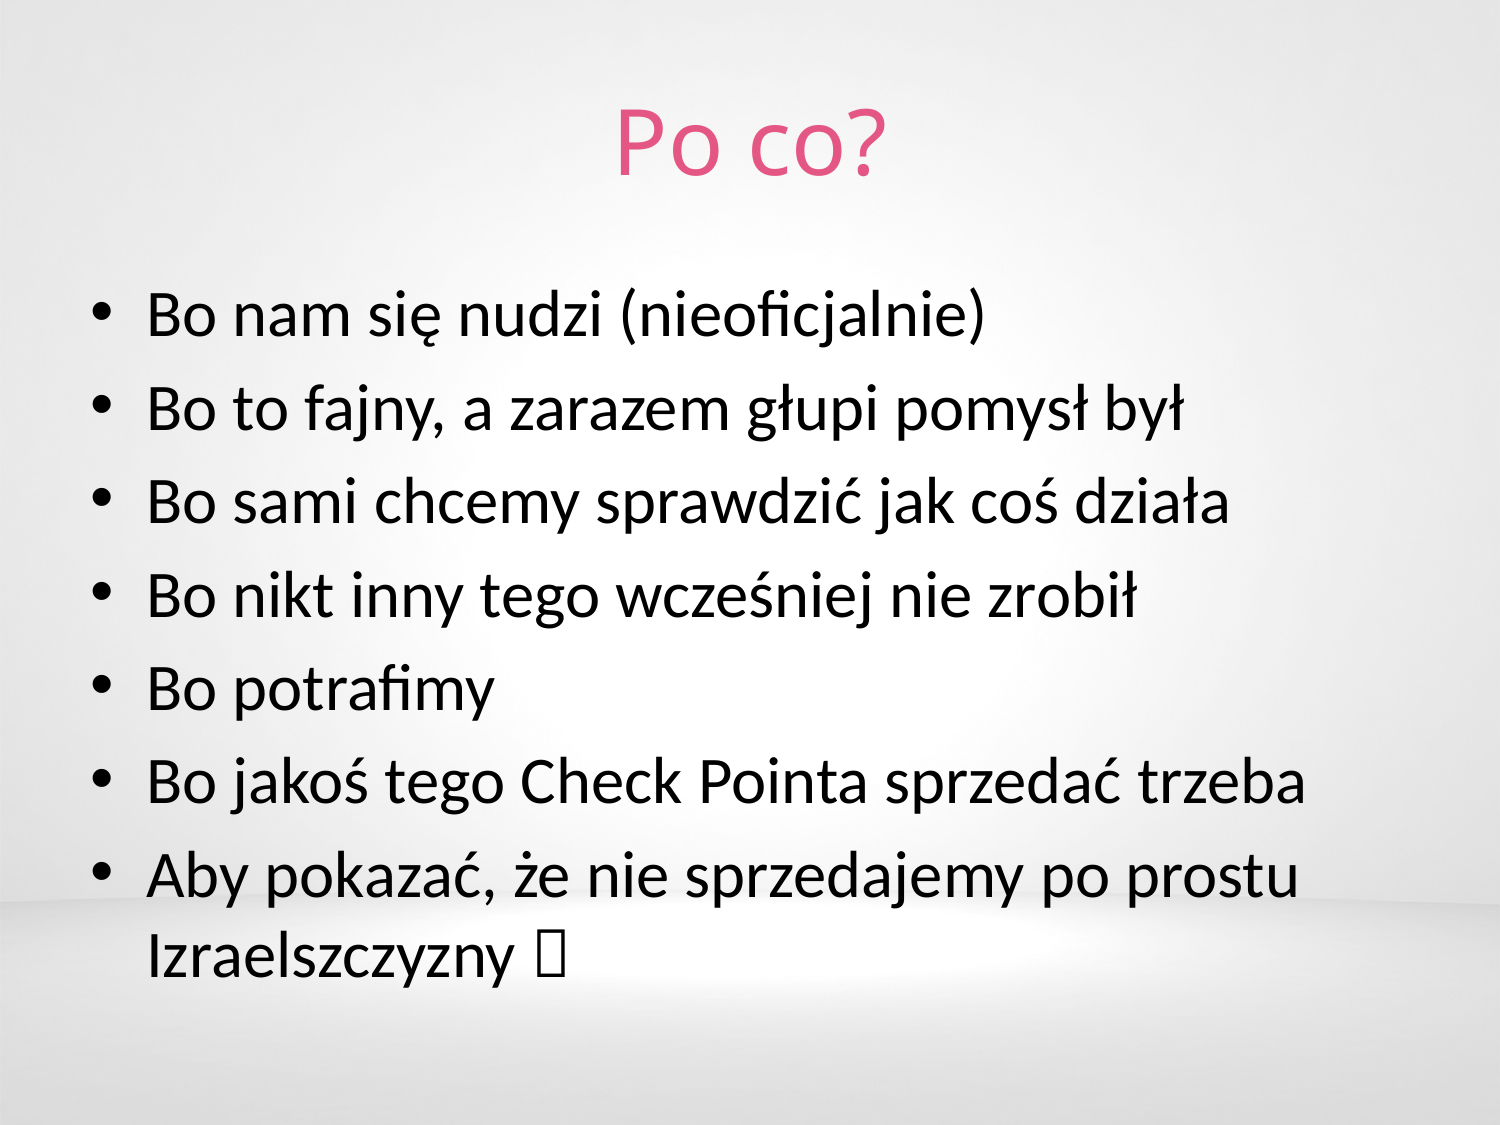

# Po co?
Bo nam się nudzi (nieoficjalnie)
Bo to fajny, a zarazem głupi pomysł był
Bo sami chcemy sprawdzić jak coś działa
Bo nikt inny tego wcześniej nie zrobił
Bo potrafimy
Bo jakoś tego Check Pointa sprzedać trzeba
Aby pokazać, że nie sprzedajemy po prostu Izraelszczyzny 